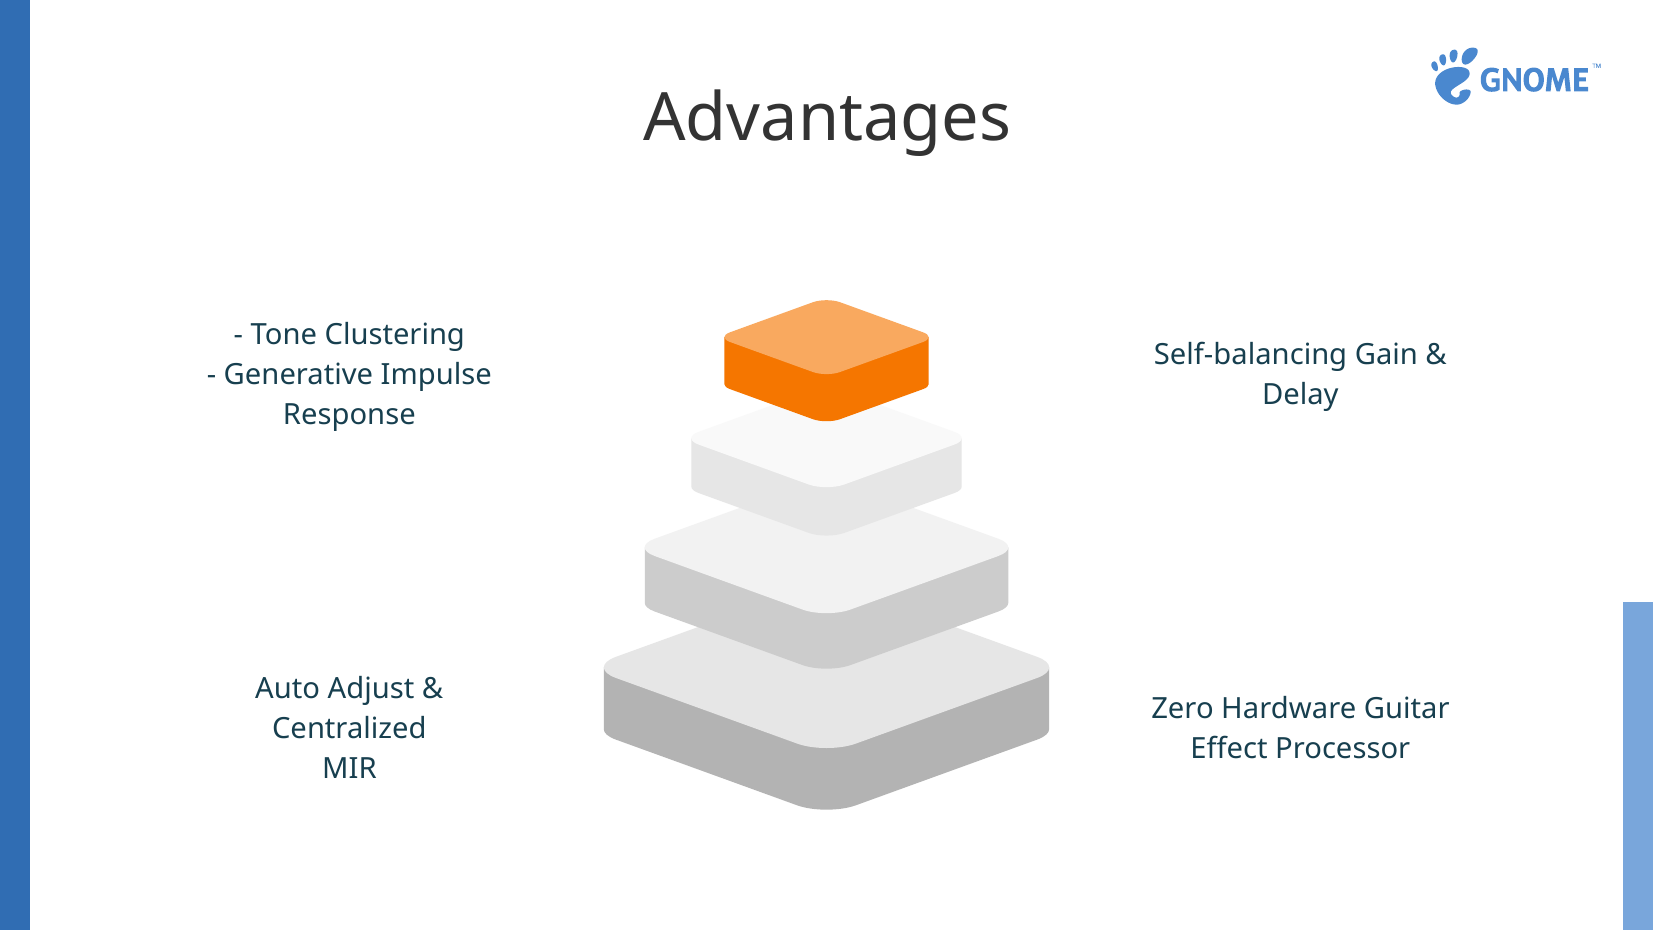

# Advantages
- Tone Clustering
- Generative Impulse Response
Self-balancing Gain & Delay
Auto Adjust & Centralized
MIR
Zero Hardware Guitar Effect Processor